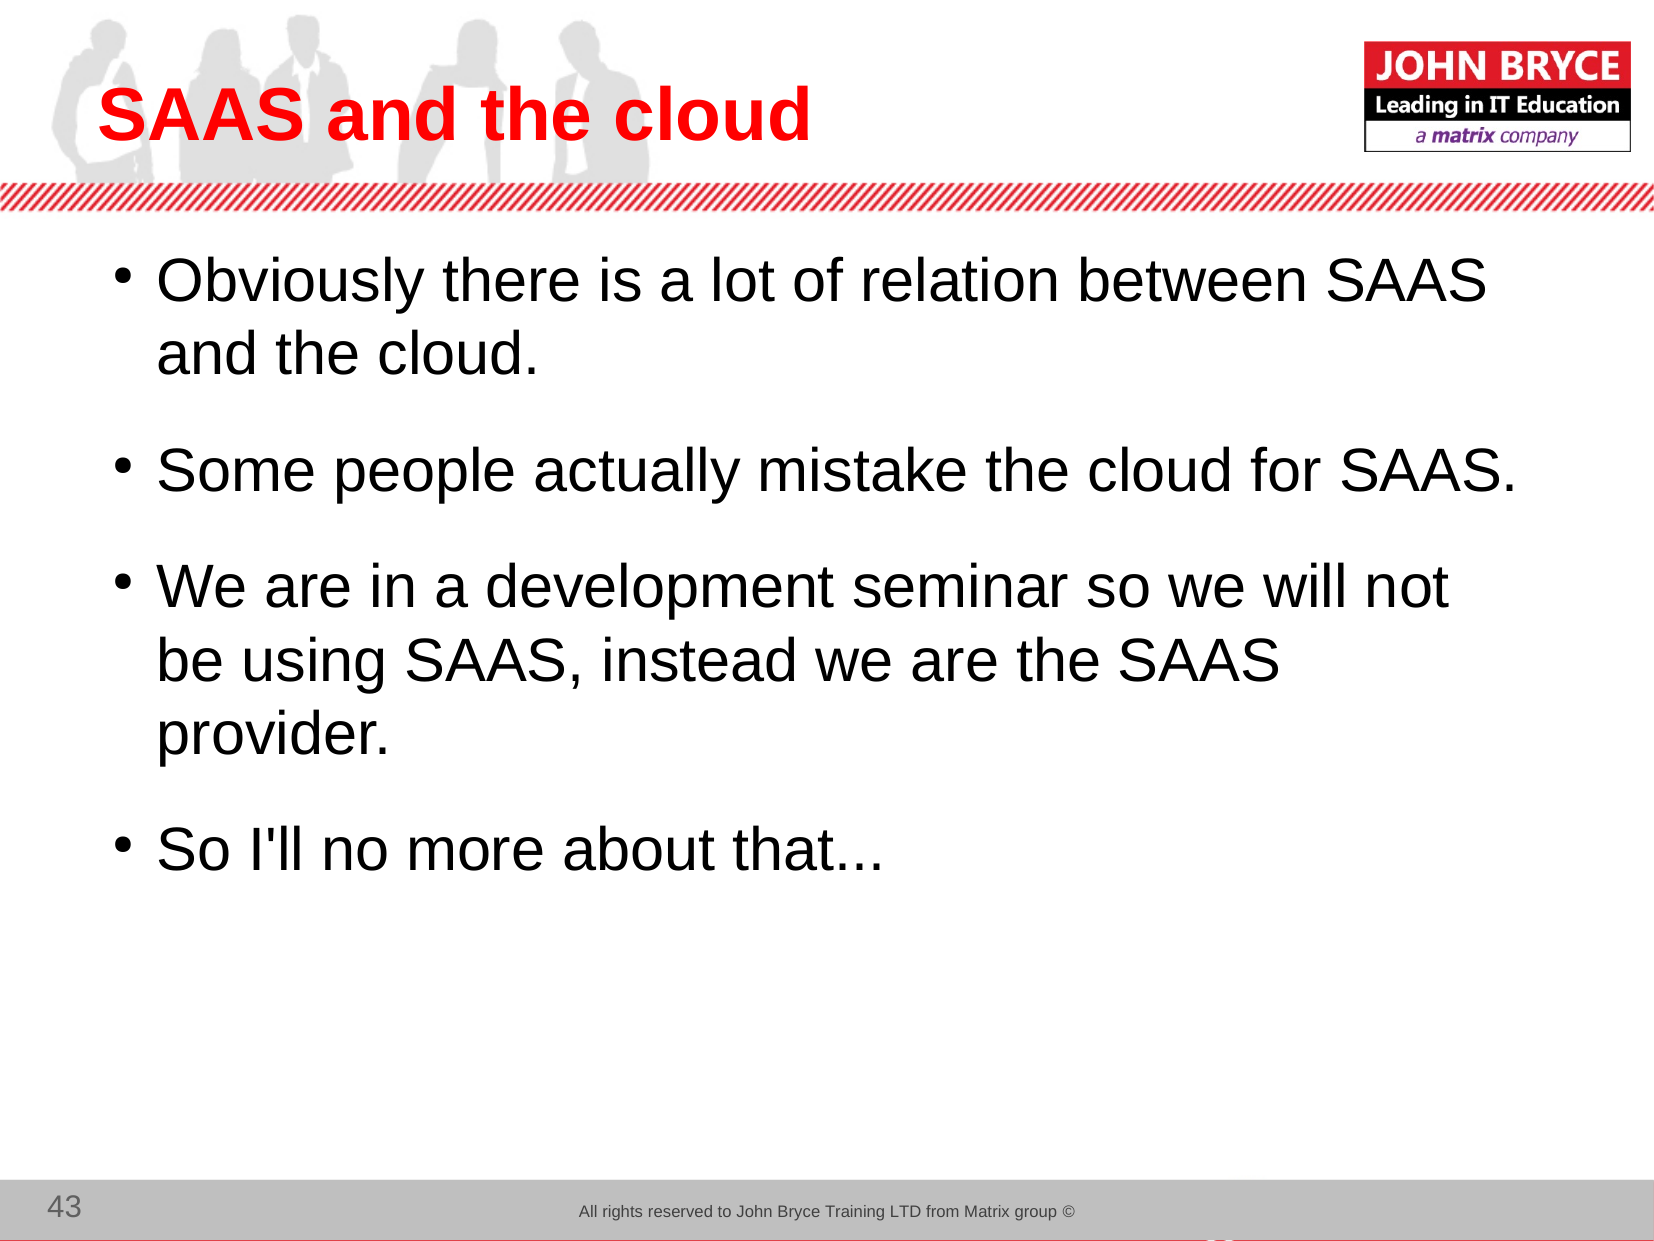

# SAAS and the cloud
Obviously there is a lot of relation between SAAS and the cloud.
Some people actually mistake the cloud for SAAS.
We are in a development seminar so we will not be using SAAS, instead we are the SAAS provider.
So I'll no more about that...